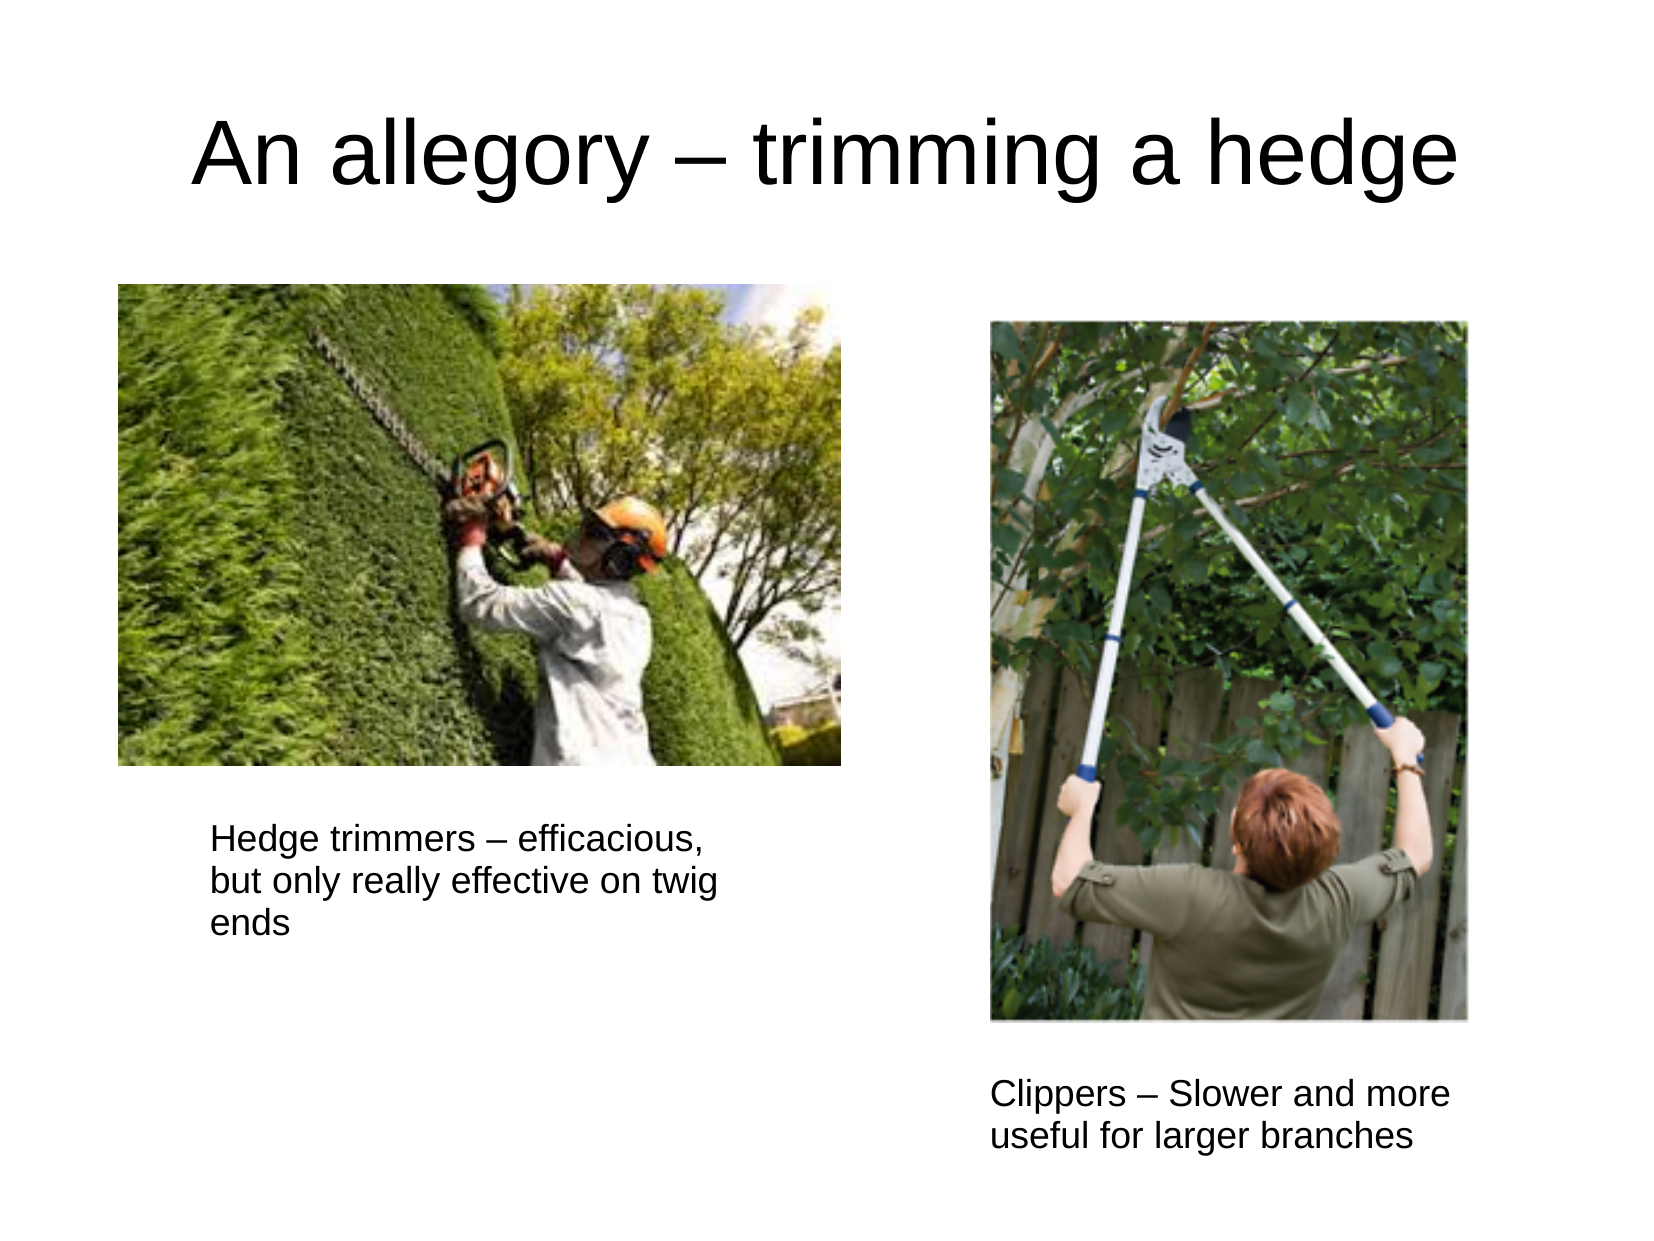

# An allegory – trimming a hedge
Hedge trimmers – efficacious, but only really effective on twig ends
Clippers – Slower and more useful for larger branches